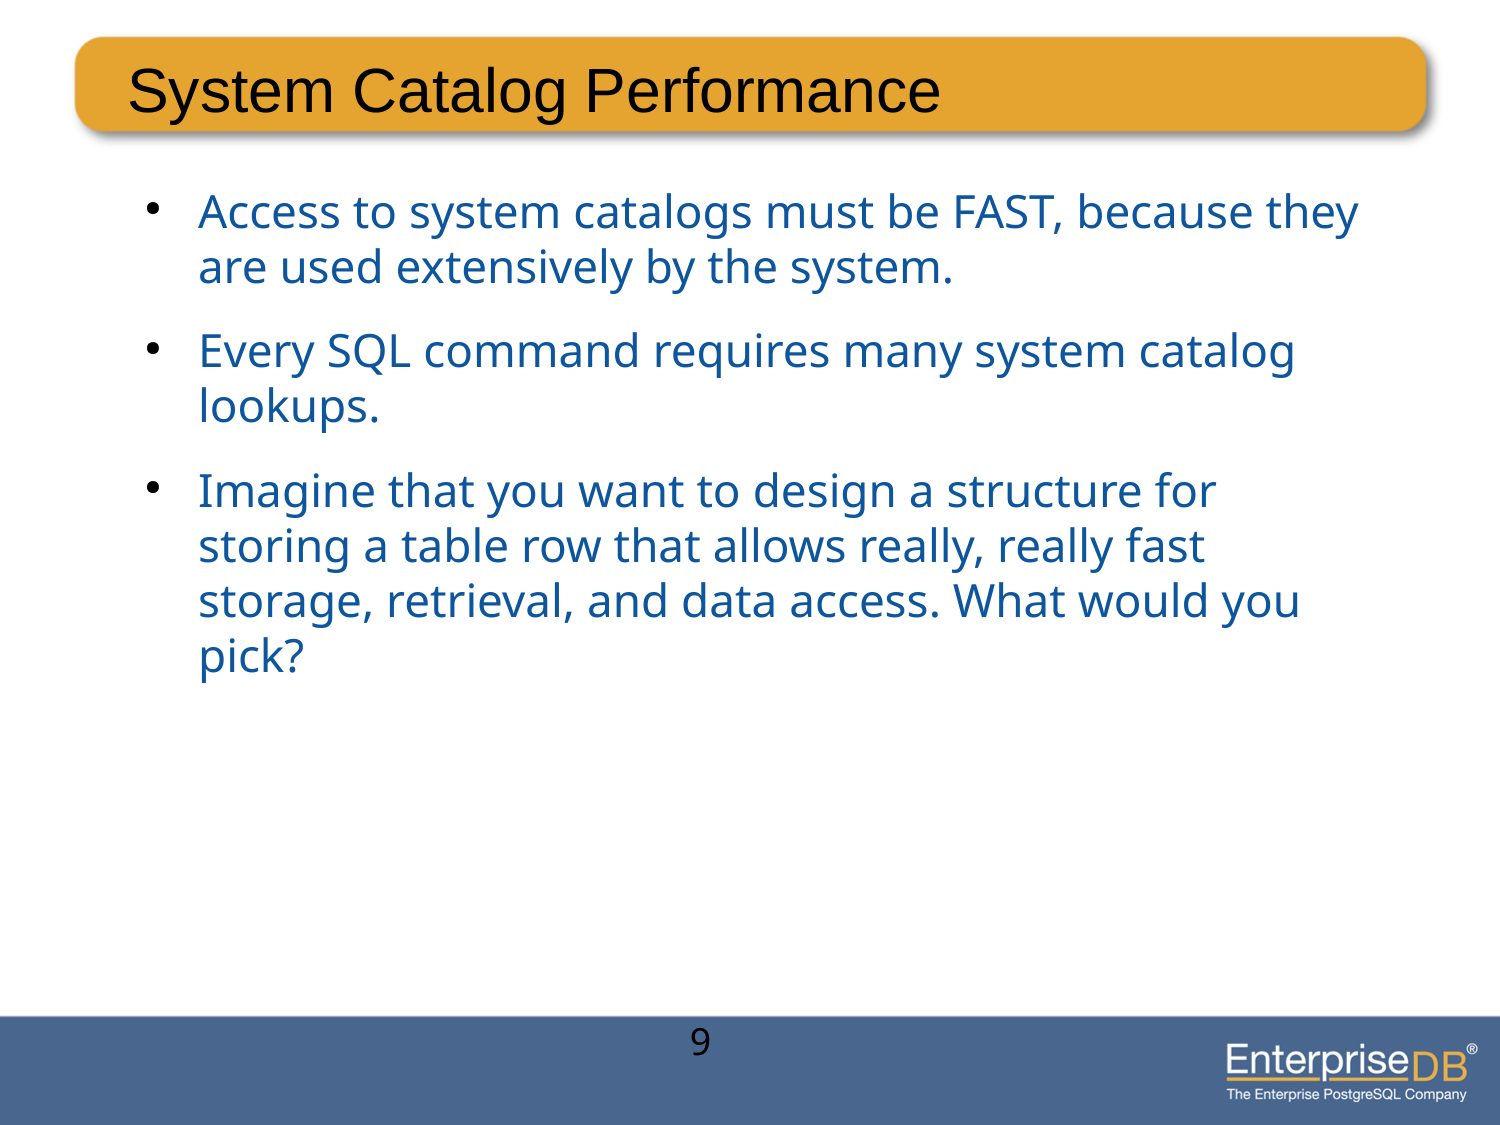

# System Catalog Performance
Access to system catalogs must be FAST, because they are used extensively by the system.
Every SQL command requires many system catalog lookups.
Imagine that you want to design a structure for storing a table row that allows really, really fast storage, retrieval, and data access. What would you pick?